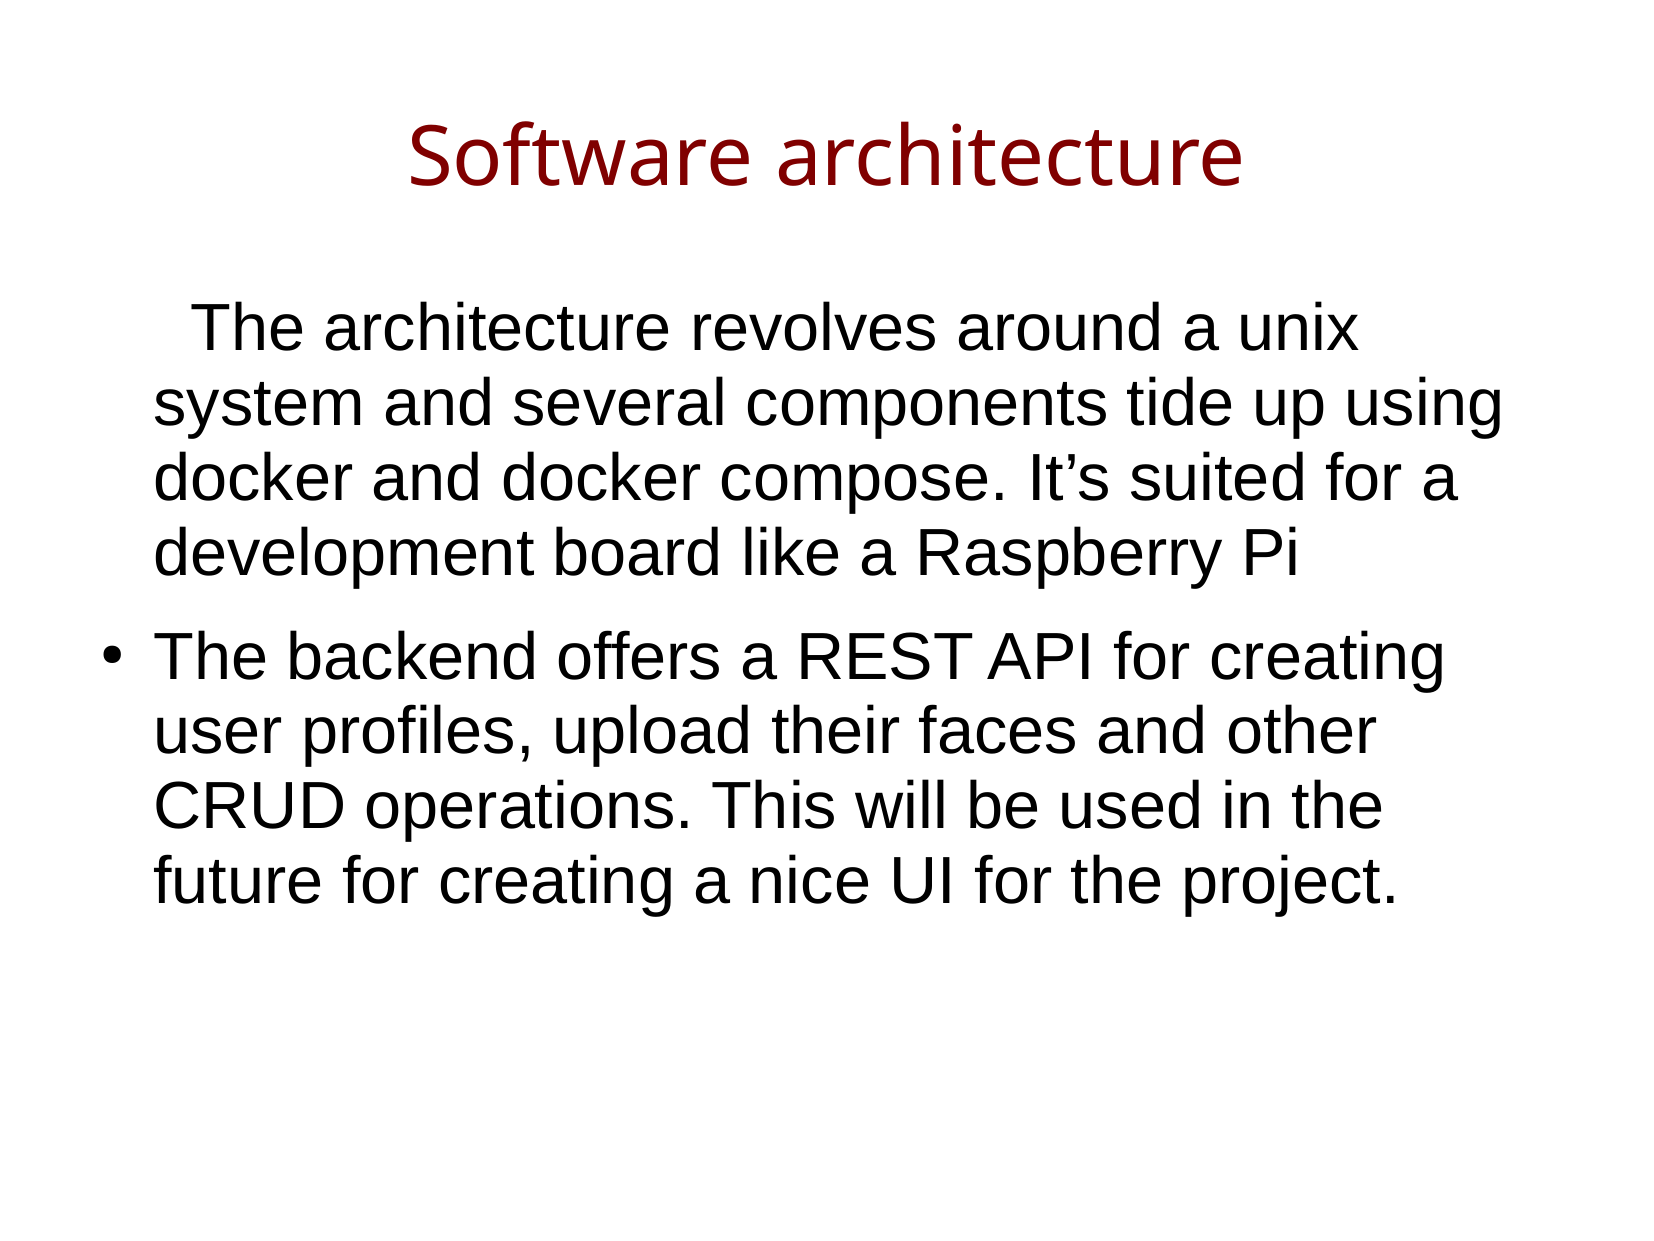

# Software architecture
 The architecture revolves around a unix system and several components tide up using docker and docker compose. It’s suited for a development board like a Raspberry Pi
The backend offers a REST API for creating user profiles, upload their faces and other CRUD operations. This will be used in the future for creating a nice UI for the project.